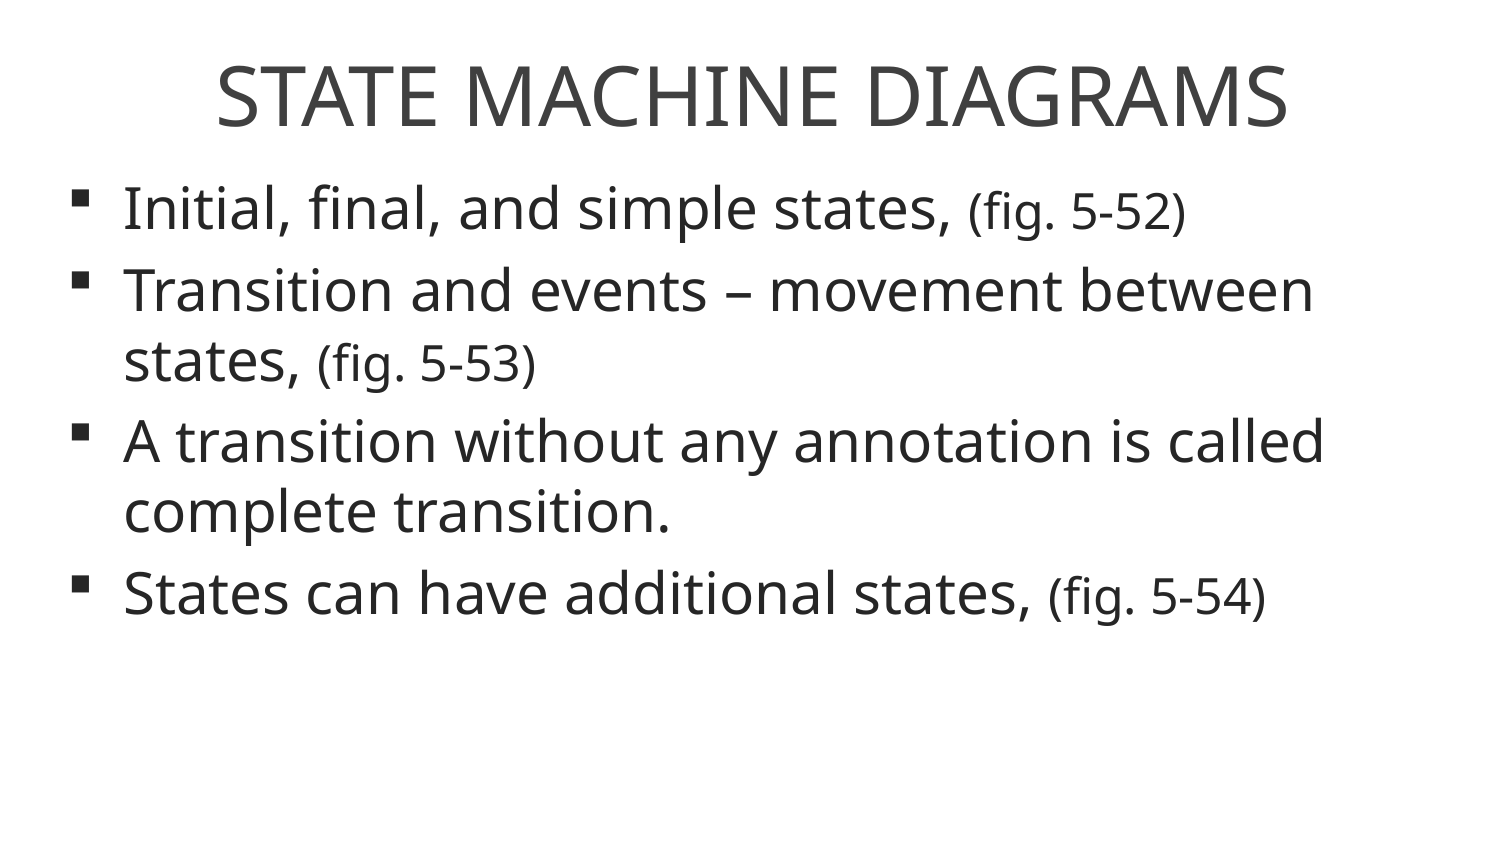

# State machine diagrams
Initial, final, and simple states, (fig. 5-52)
Transition and events – movement between states, (fig. 5-53)
A transition without any annotation is called complete transition.
States can have additional states, (fig. 5-54)